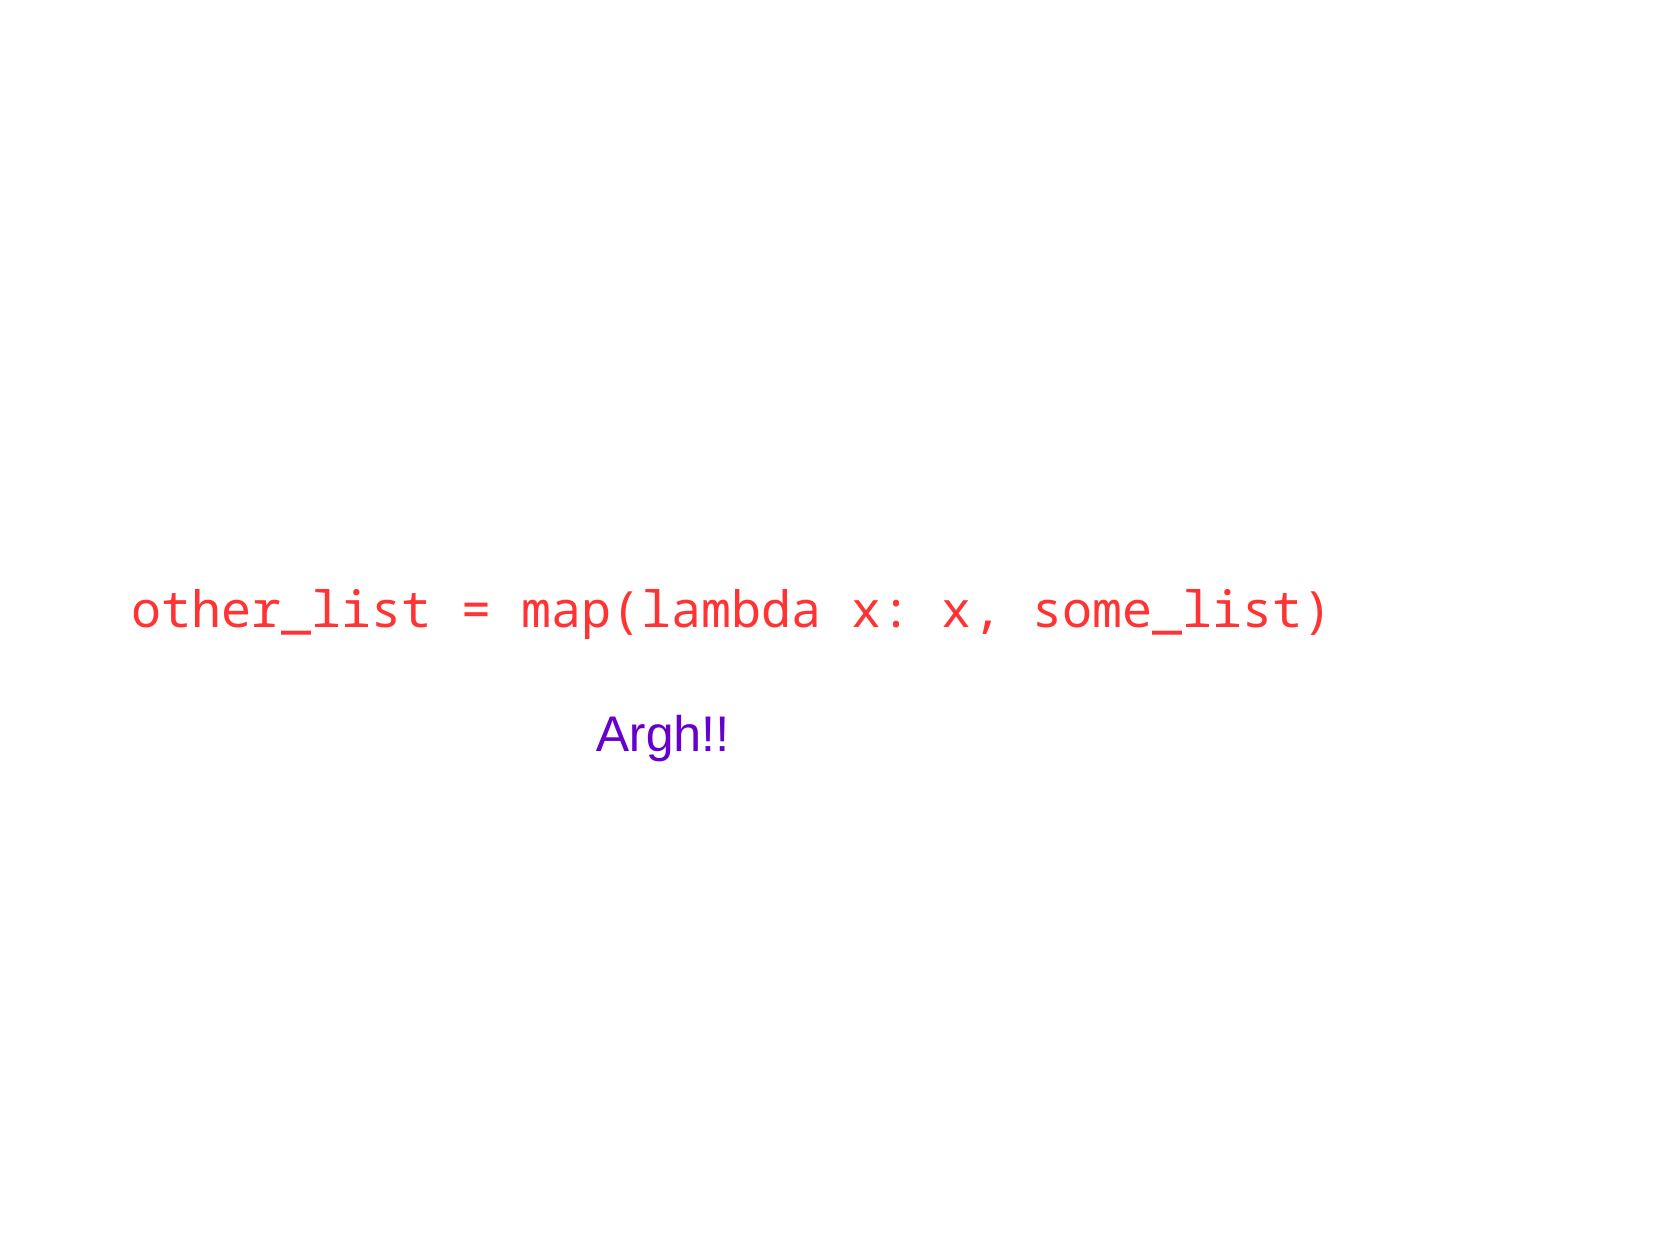

other_list = map(lambda x: x, some_list)
Argh!!